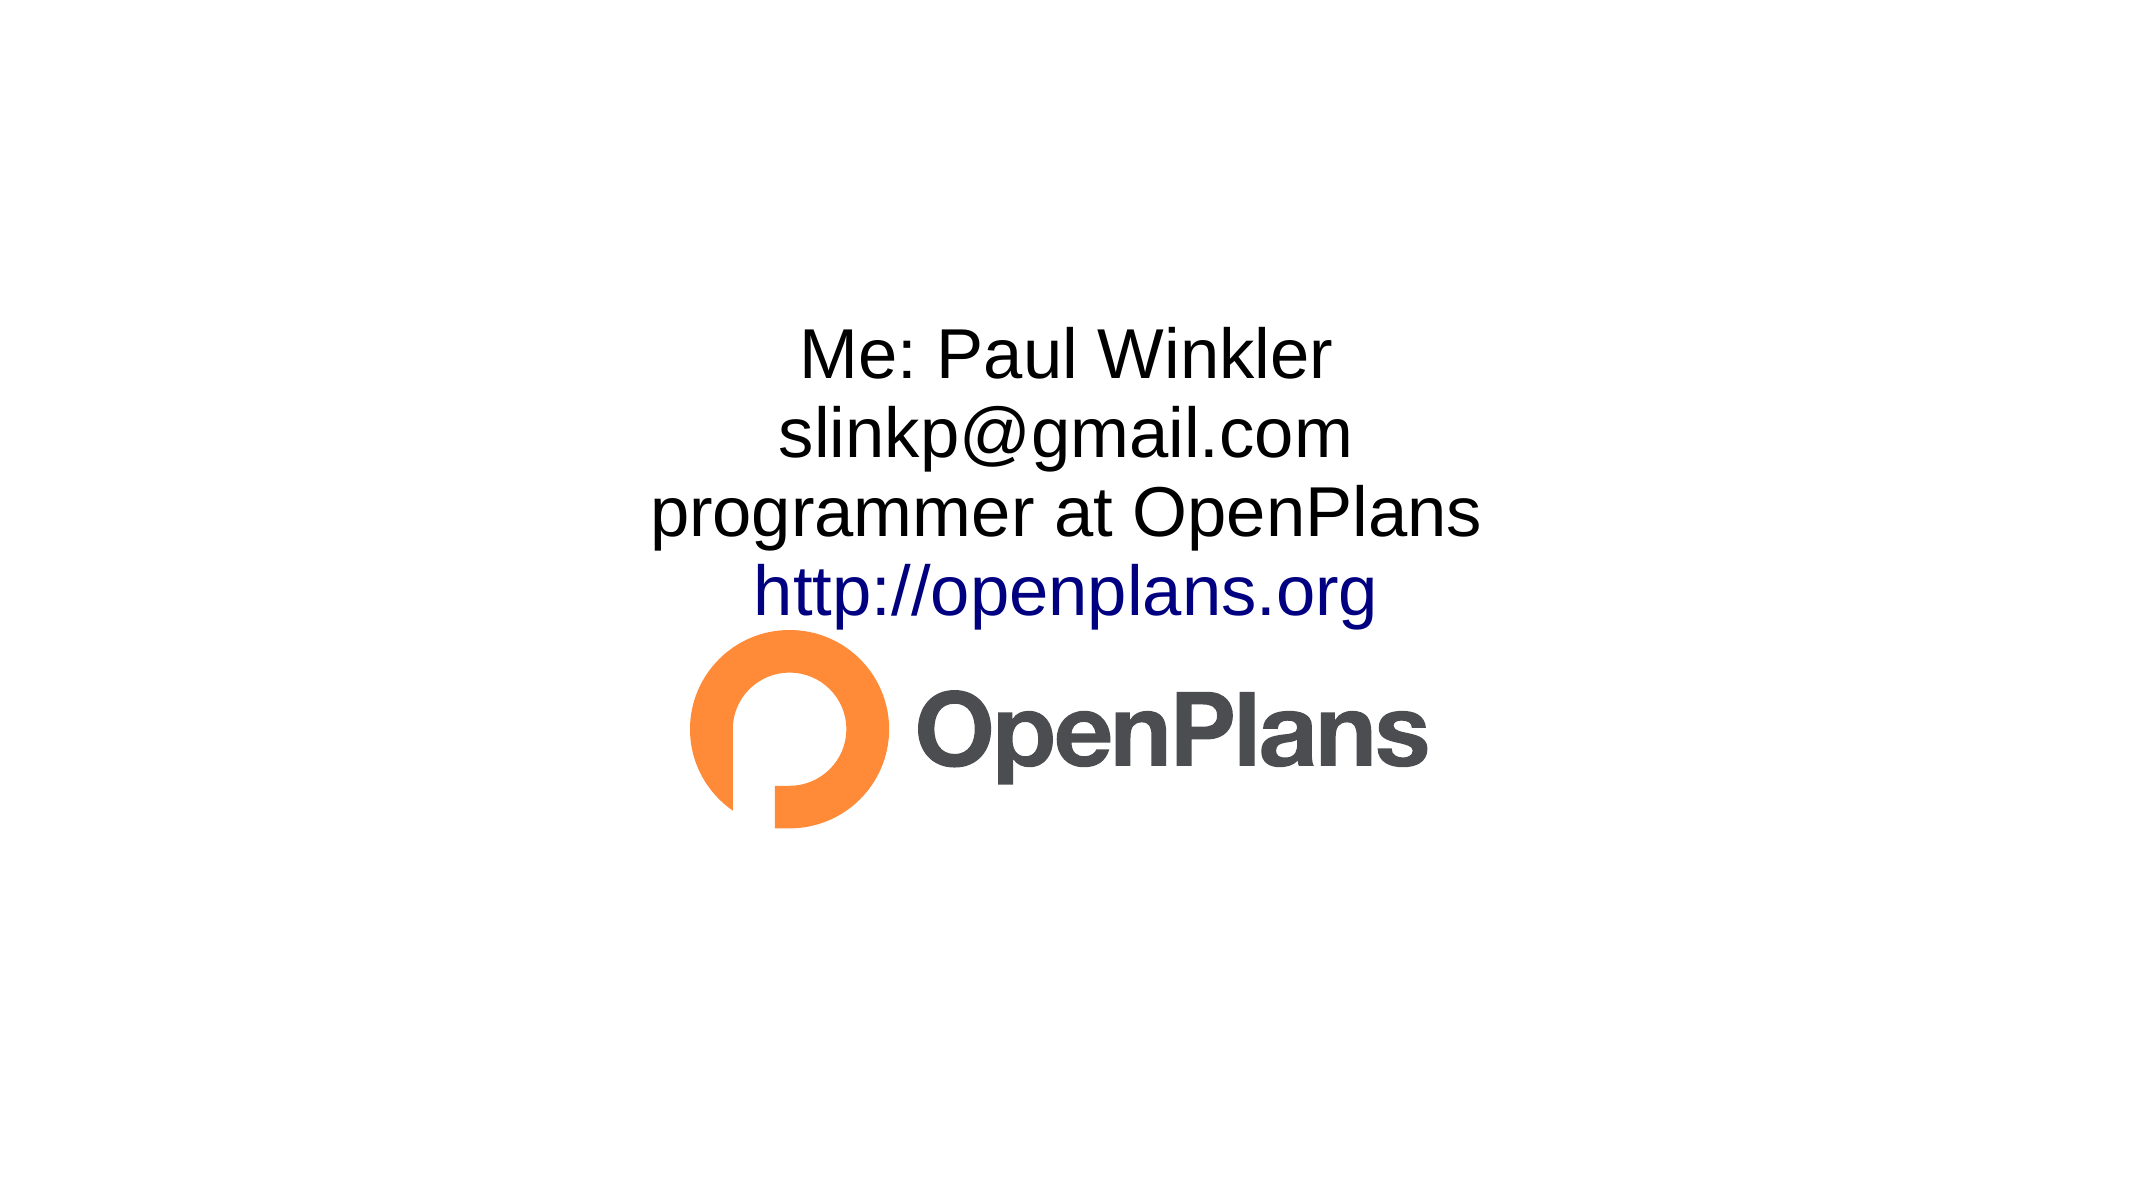

# Me: Paul Winkler
slinkp@gmail.com
programmer at OpenPlans
http://openplans.org